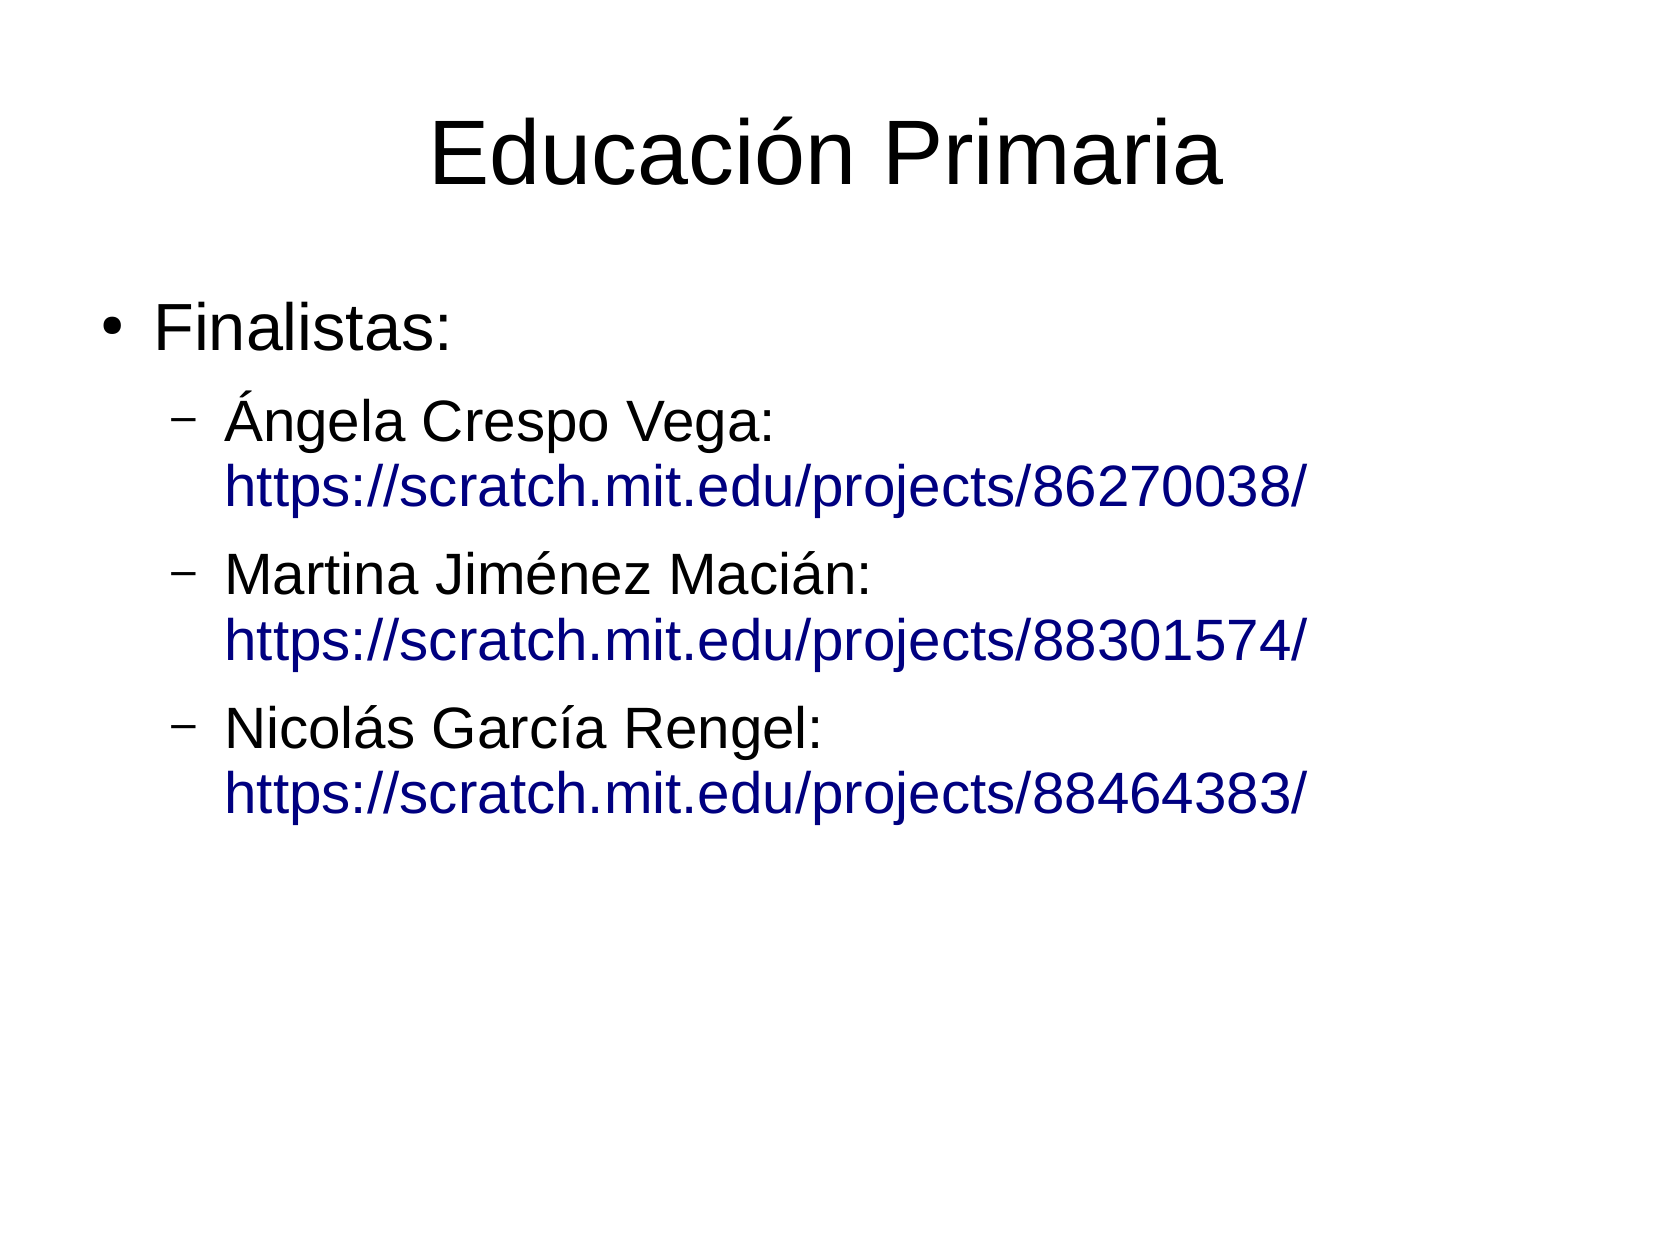

# Educación Primaria
Finalistas:
Ángela Crespo Vega: https://scratch.mit.edu/projects/86270038/
Martina Jiménez Macián:
https://scratch.mit.edu/projects/88301574/
Nicolás García Rengel: https://scratch.mit.edu/projects/88464383/